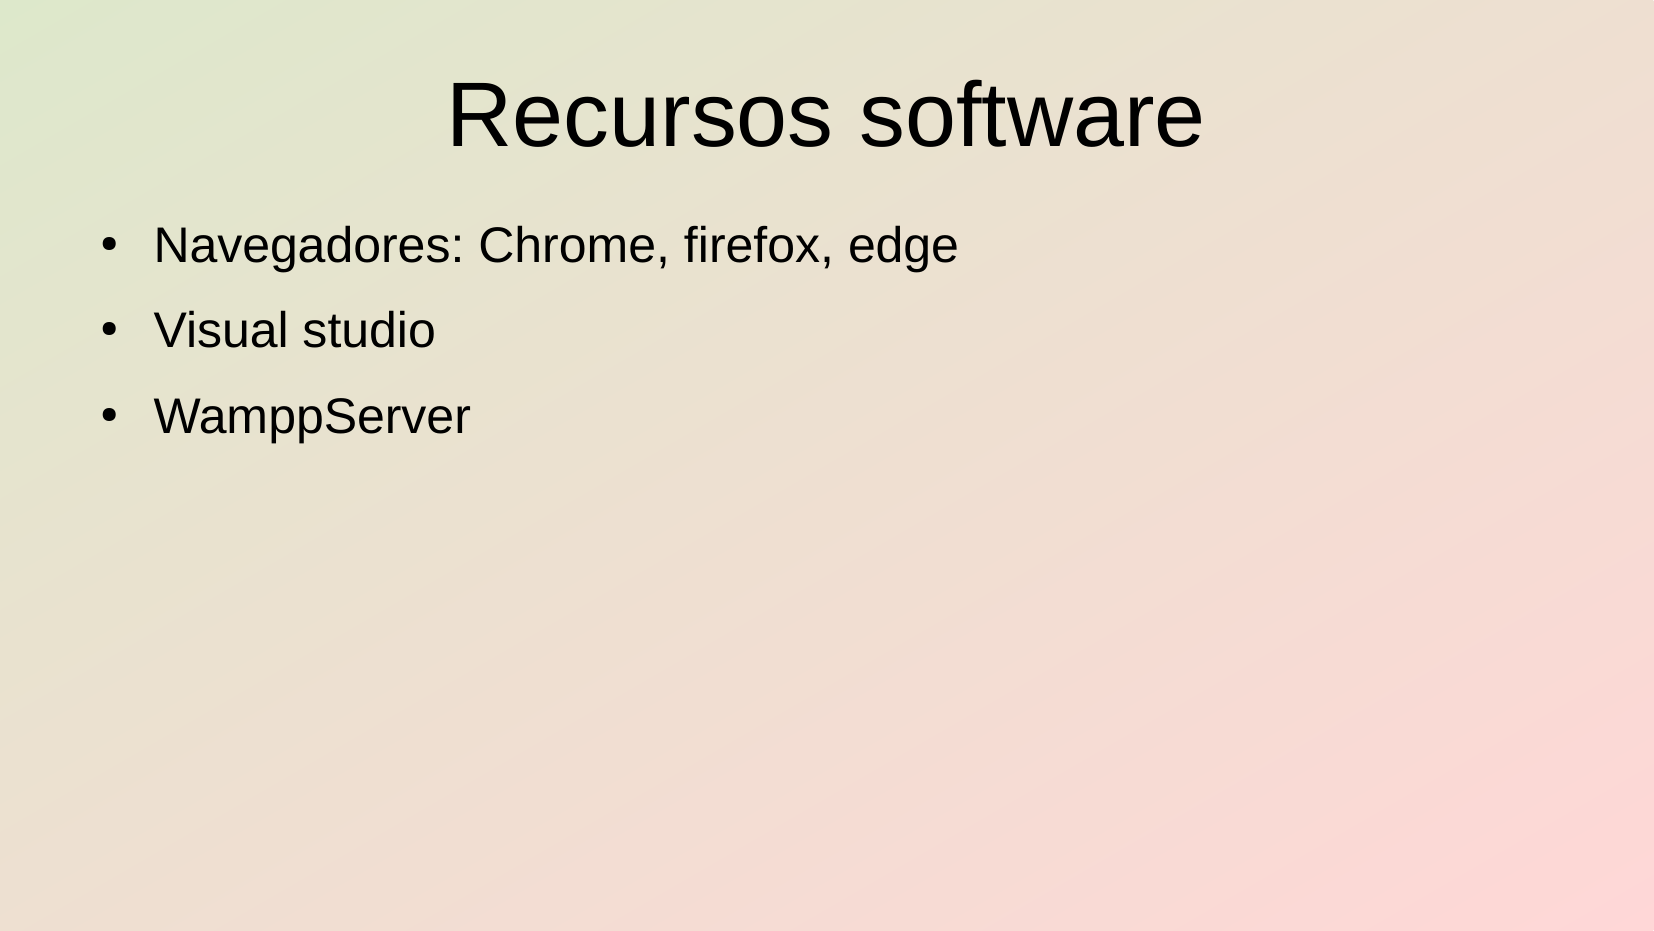

# Recursos software
Navegadores: Chrome, firefox, edge
Visual studio
WamppServer